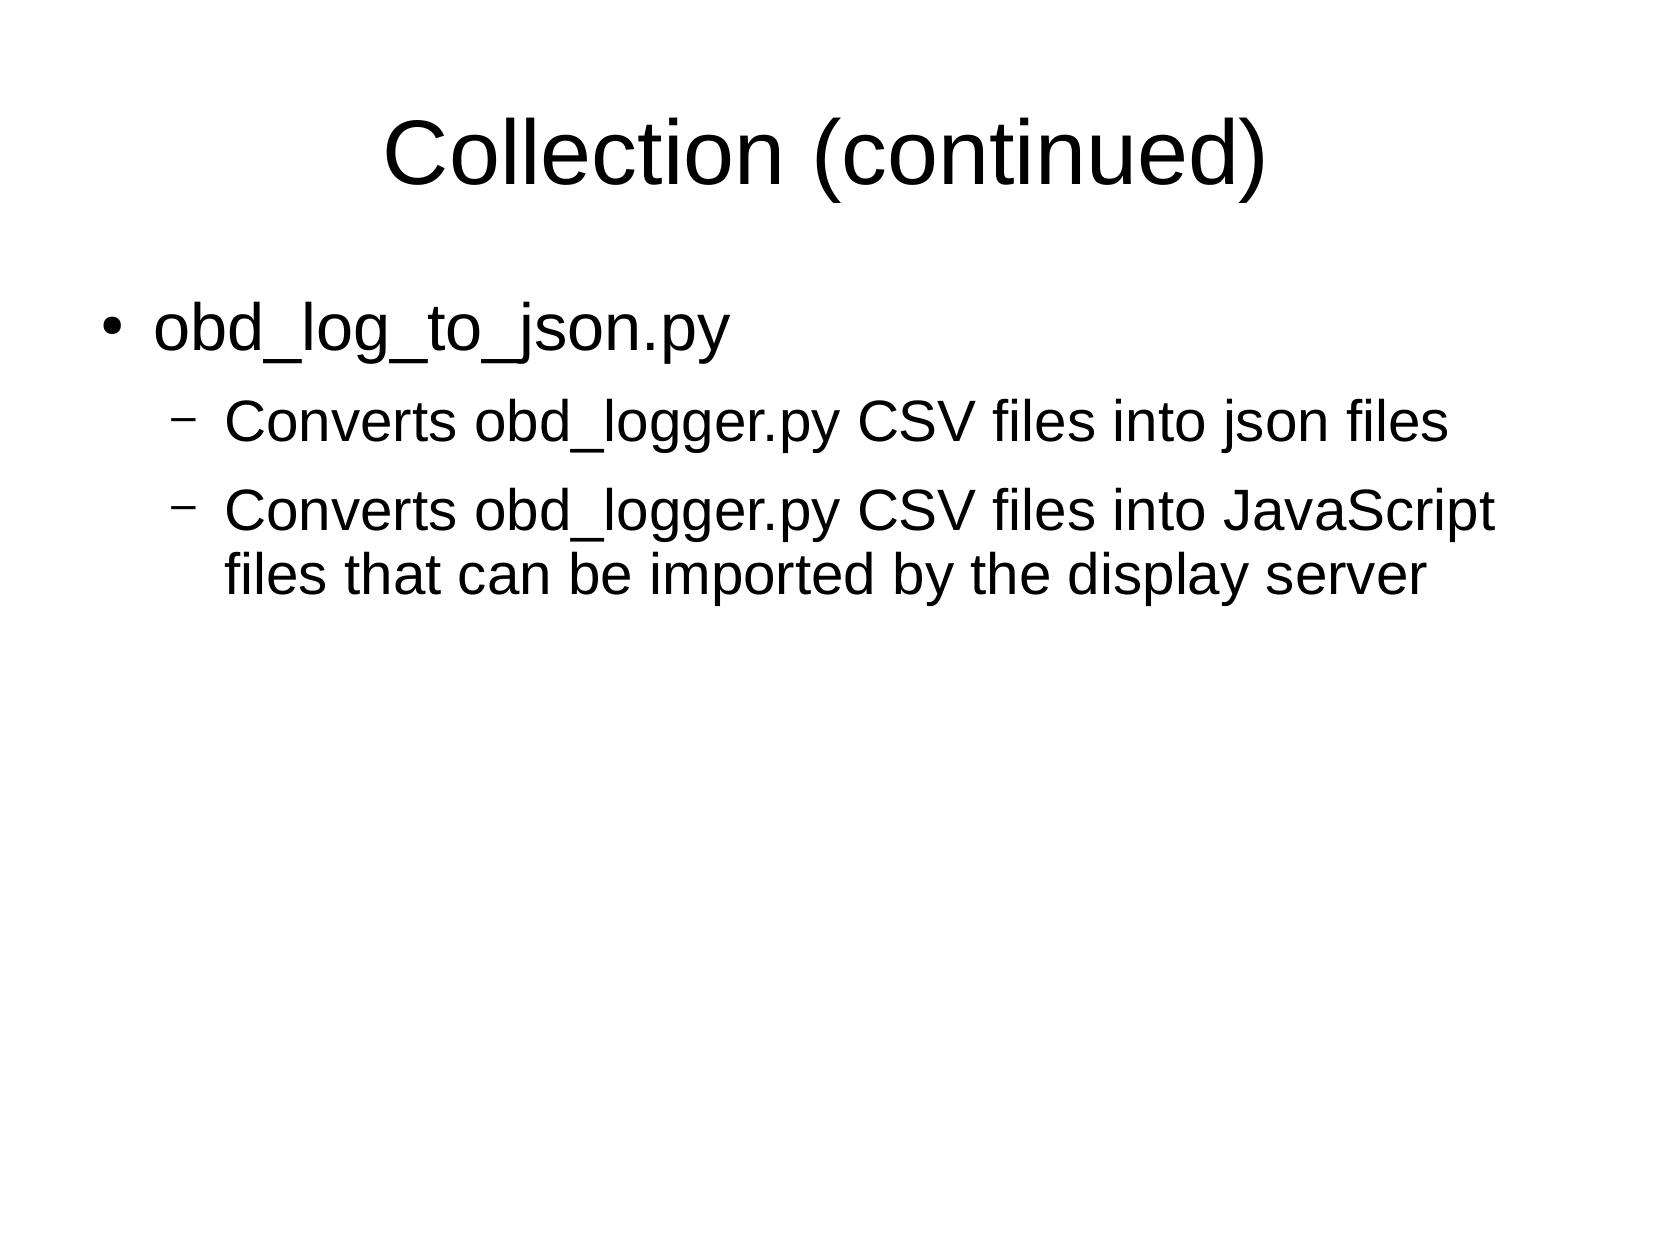

# Collection (continued)
obd_log_to_json.py
Converts obd_logger.py CSV files into json files
Converts obd_logger.py CSV files into JavaScript files that can be imported by the display server